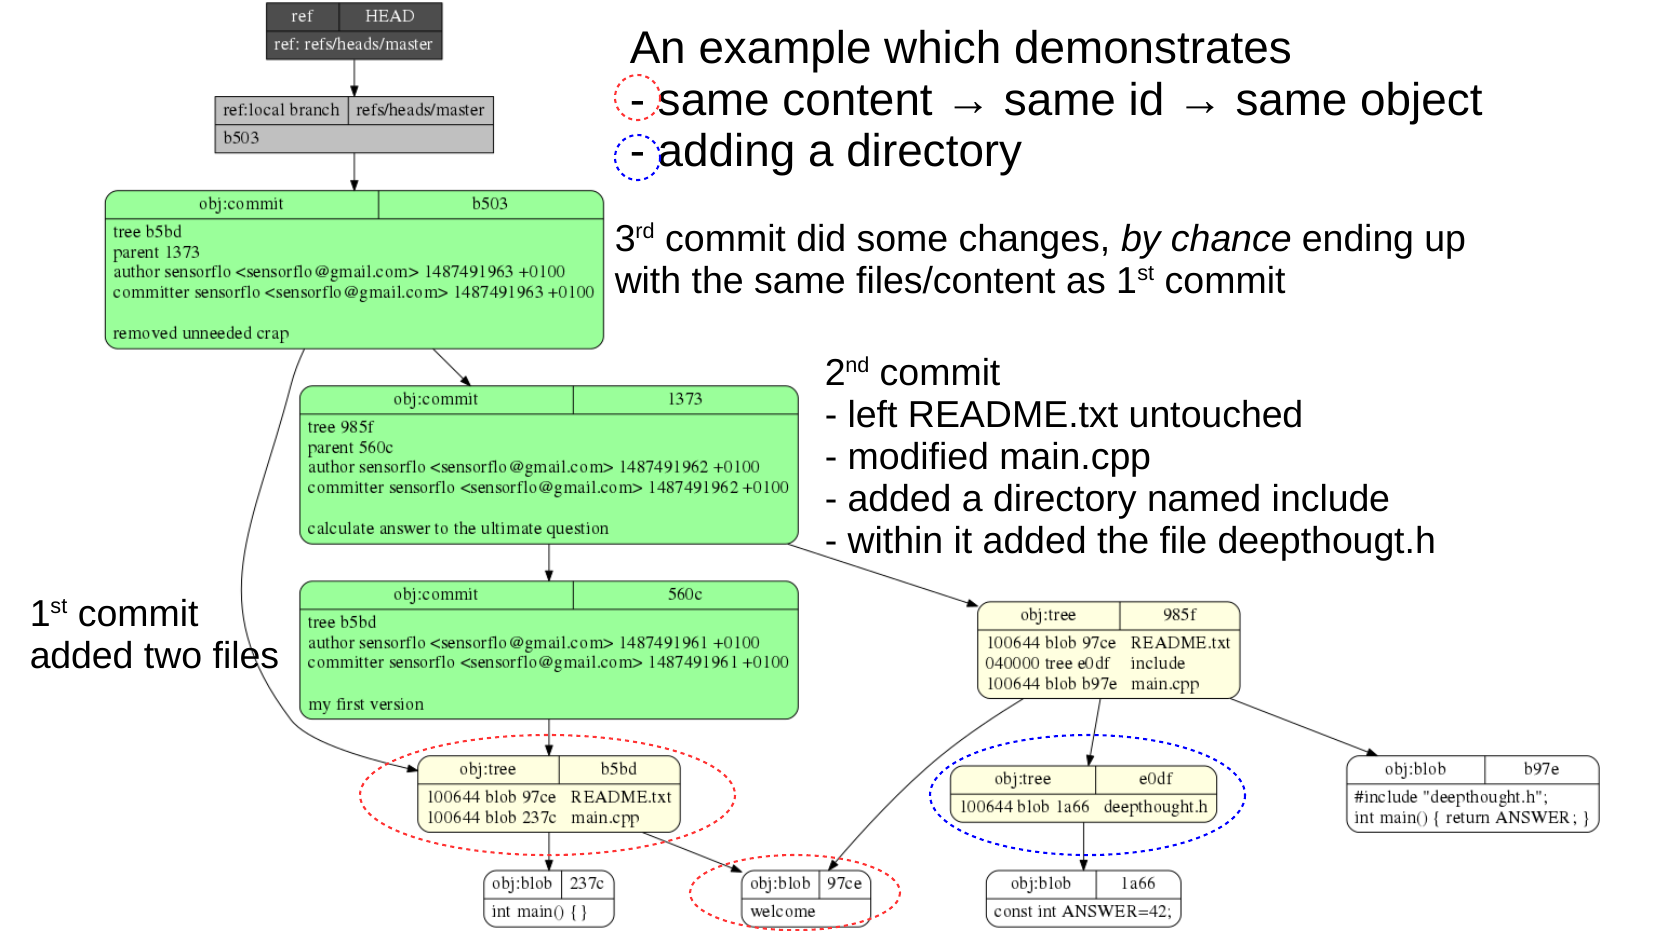

An example which demonstrates
- same content → same id → same object
- adding a directory
3rd commit did some changes, by chance ending up with the same files/content as 1st commit
2nd commit
- left README.txt untouched
- modified main.cpp
- added a directory named include
- within it added the file deepthougt.h
1st commit added two files